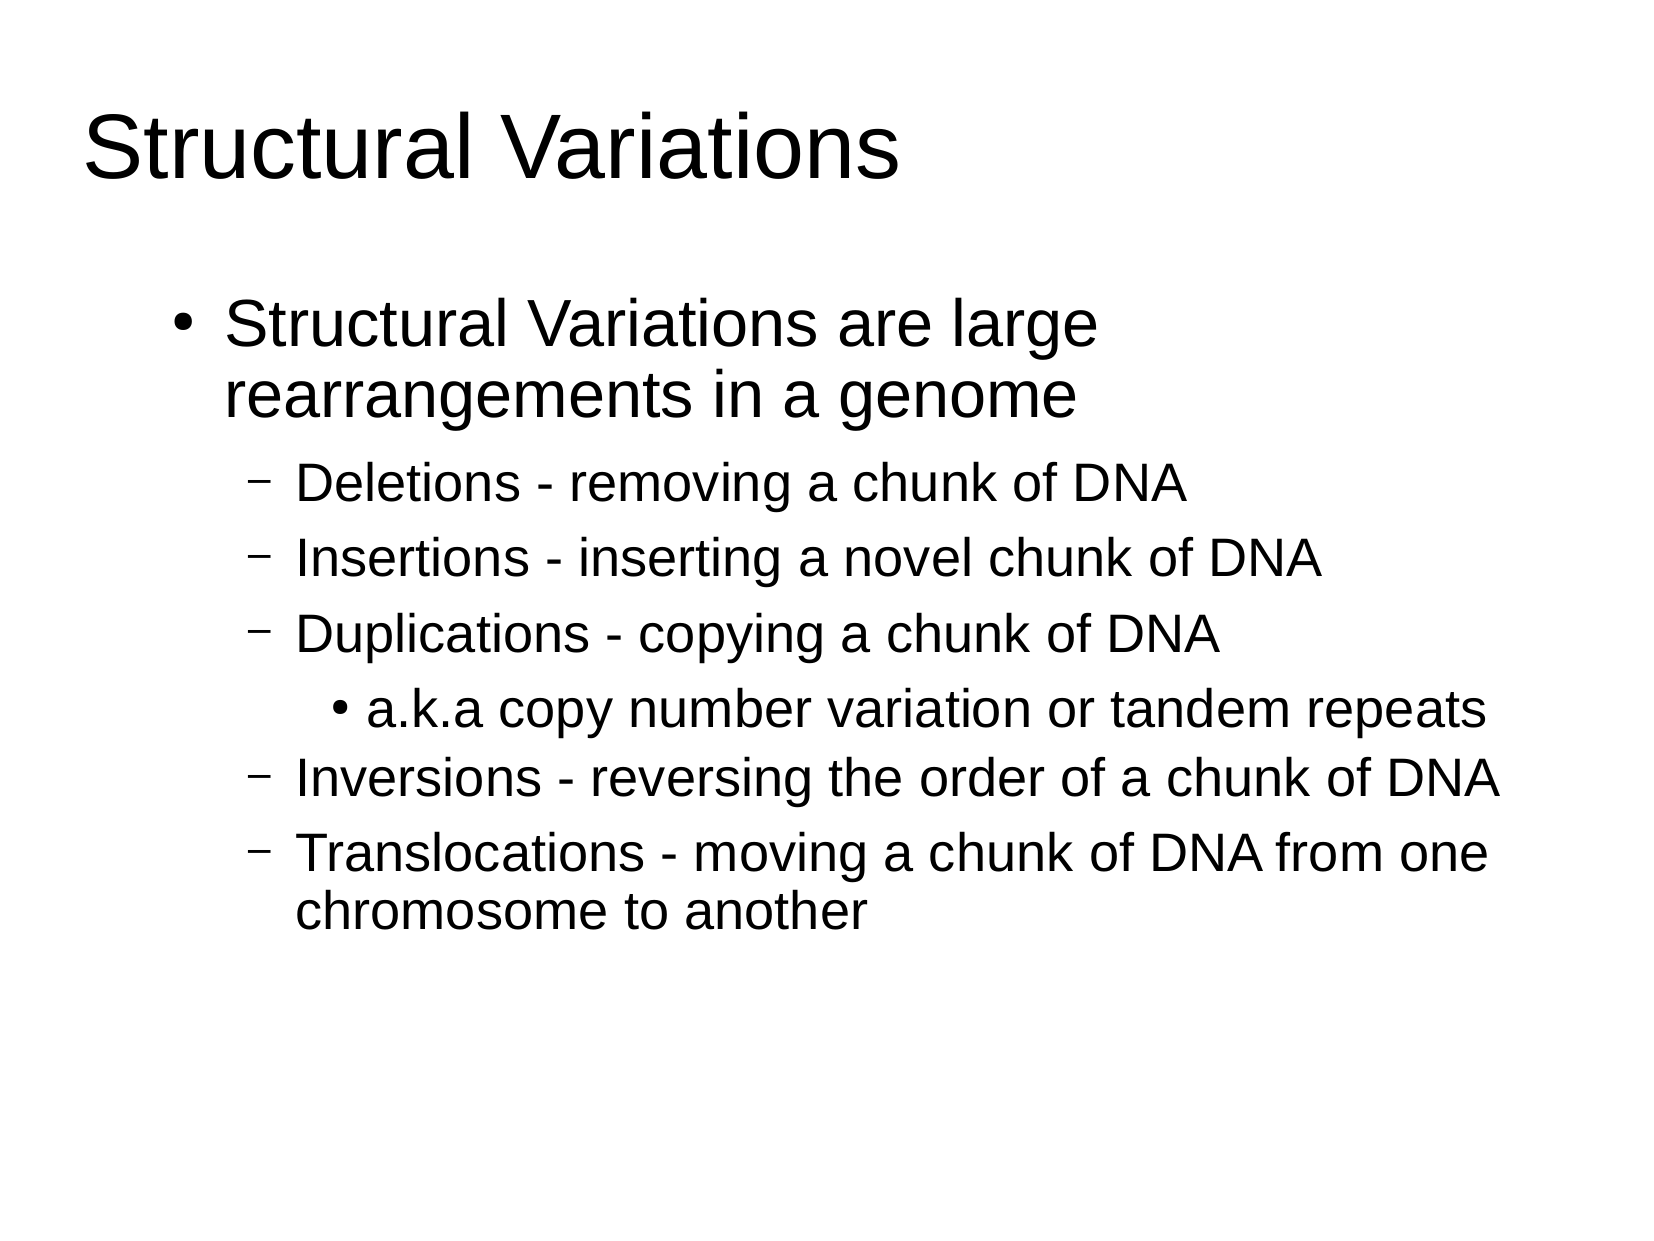

# Structural Variations
Structural Variations are large rearrangements in a genome
Deletions - removing a chunk of DNA
Insertions - inserting a novel chunk of DNA
Duplications - copying a chunk of DNA
a.k.a copy number variation or tandem repeats
Inversions - reversing the order of a chunk of DNA
Translocations - moving a chunk of DNA from one chromosome to another